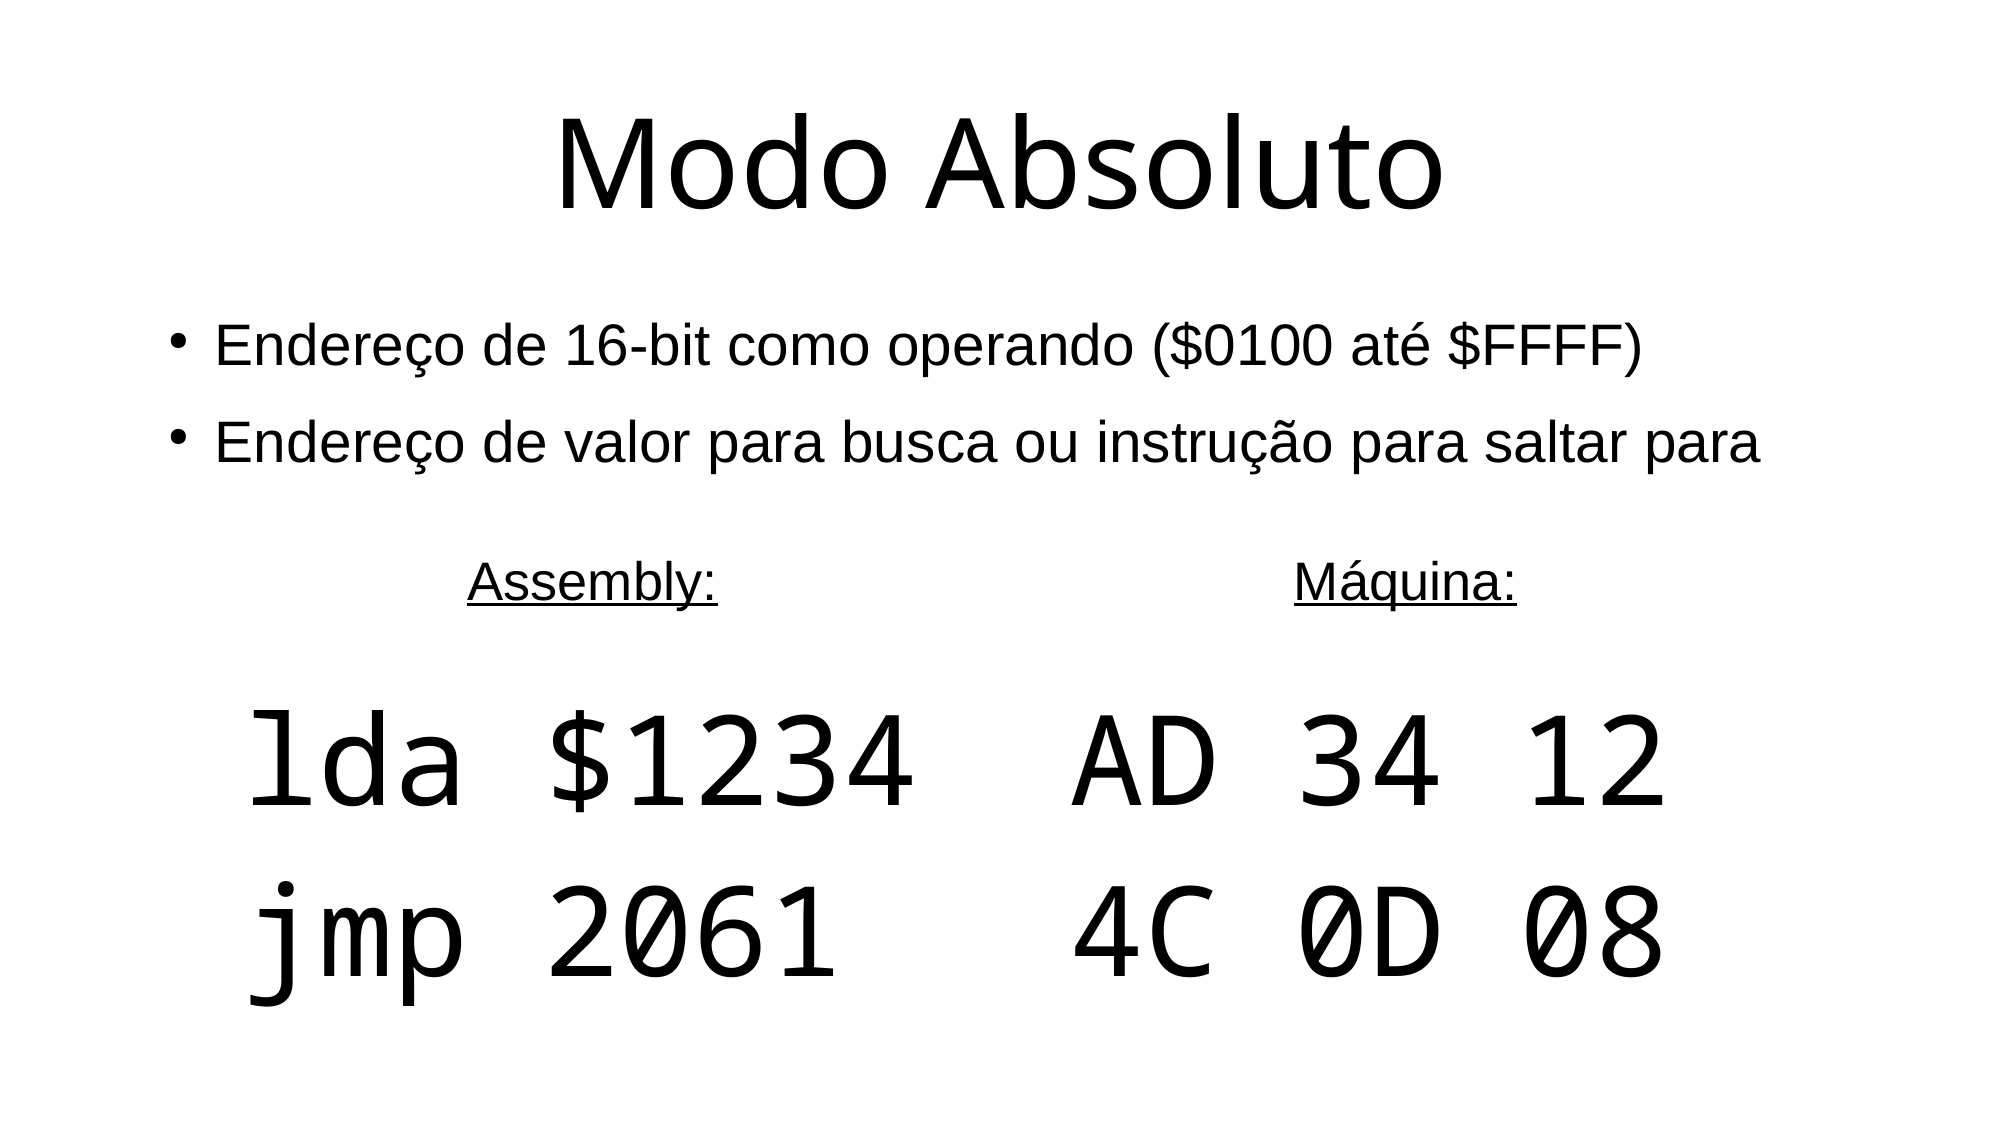

Modo Absoluto
# Endereço de 16-bit como operando ($0100 até $FFFF)
Endereço de valor para busca ou instrução para saltar para
Assembly:
Máquina:
lda $1234
jmp 2061
AD 34 12
4C 0D 08